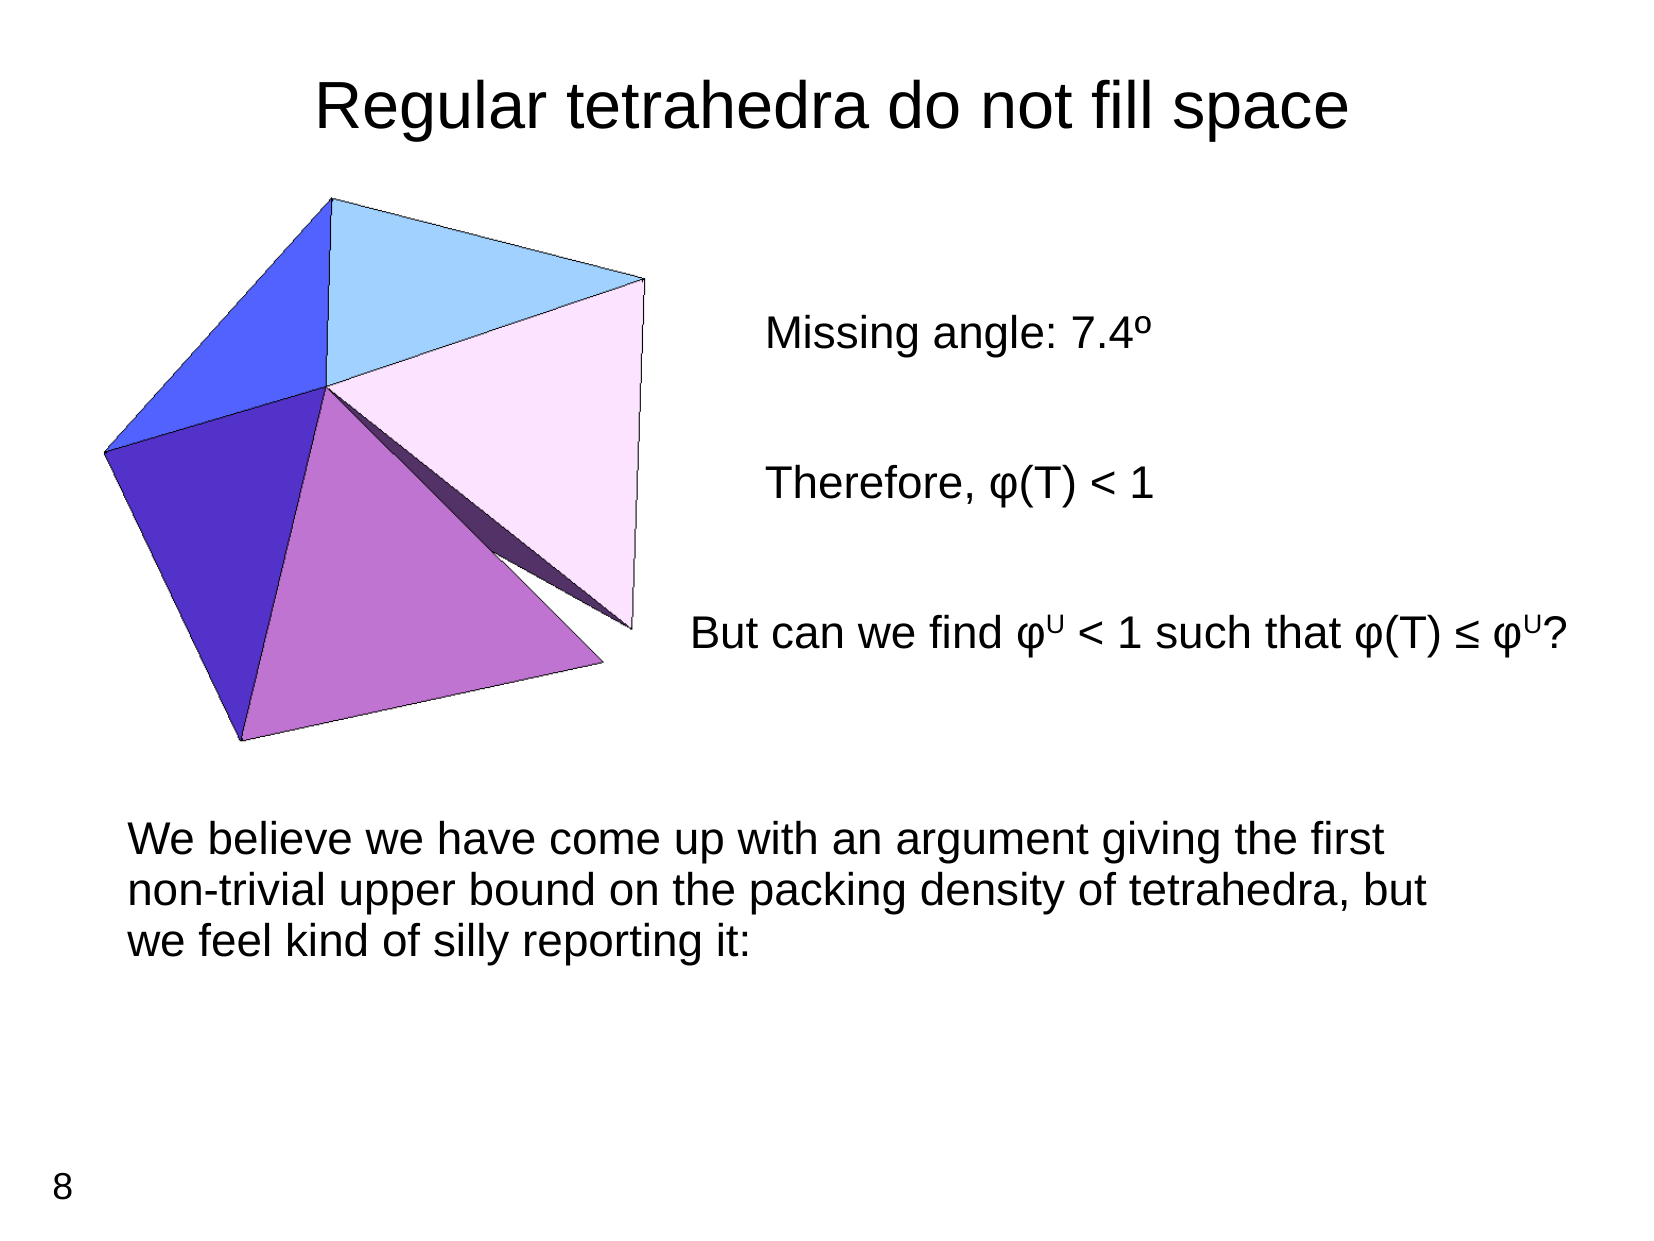

Regular tetrahedra do not fill space
Missing angle: 7.4º
Therefore, φ(T) < 1
But can we find φU < 1 such that φ(T) ≤ φU?
We believe we have come up with an argument giving the first non-trivial upper bound on the packing density of tetrahedra, but we feel kind of silly reporting it:
8